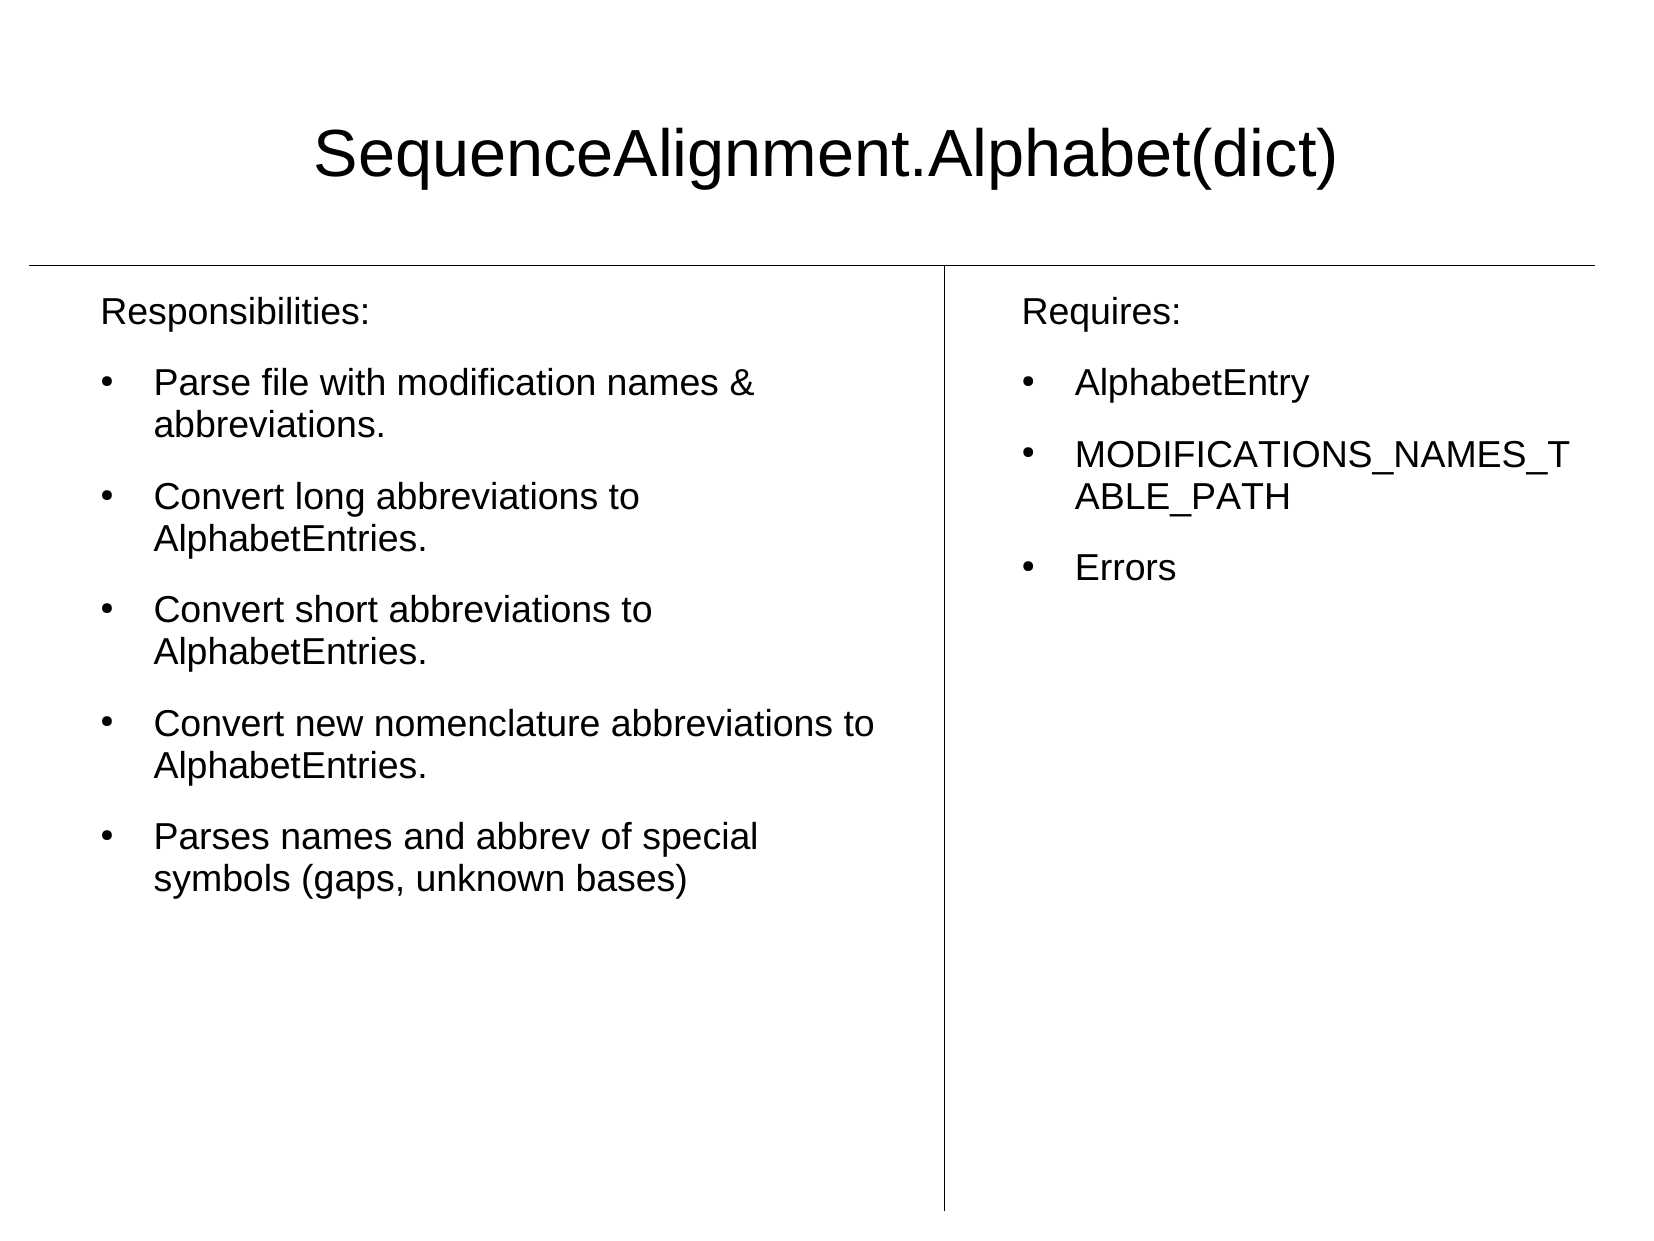

# SequenceAlignment.Alphabet(dict)
Responsibilities:
Parse file with modification names & abbreviations.
Convert long abbreviations to AlphabetEntries.
Convert short abbreviations to AlphabetEntries.
Convert new nomenclature abbreviations to AlphabetEntries.
Parses names and abbrev of special symbols (gaps, unknown bases)
Requires:
AlphabetEntry
MODIFICATIONS_NAMES_TABLE_PATH
Errors